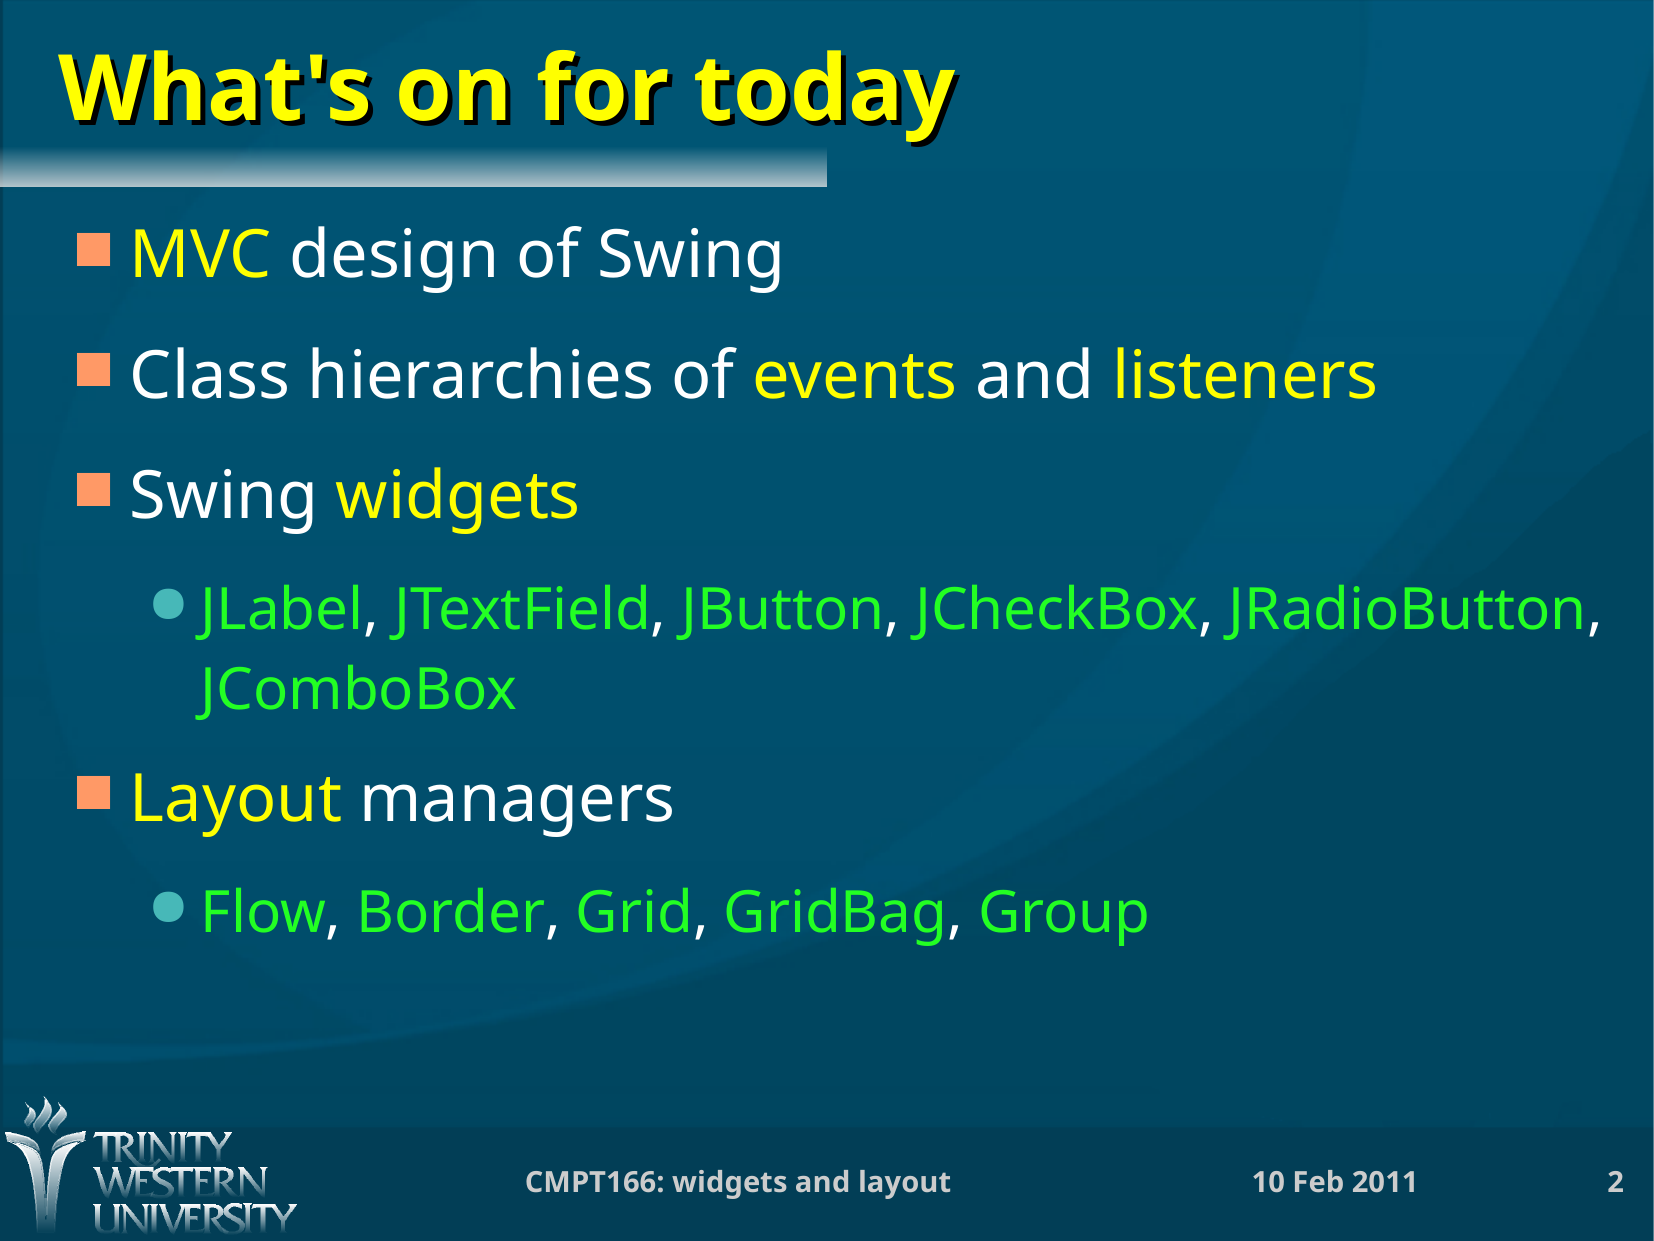

# What's on for today
MVC design of Swing
Class hierarchies of events and listeners
Swing widgets
JLabel, JTextField, JButton, JCheckBox, JRadioButton, JComboBox
Layout managers
Flow, Border, Grid, GridBag, Group
CMPT166: widgets and layout
10 Feb 2011
2